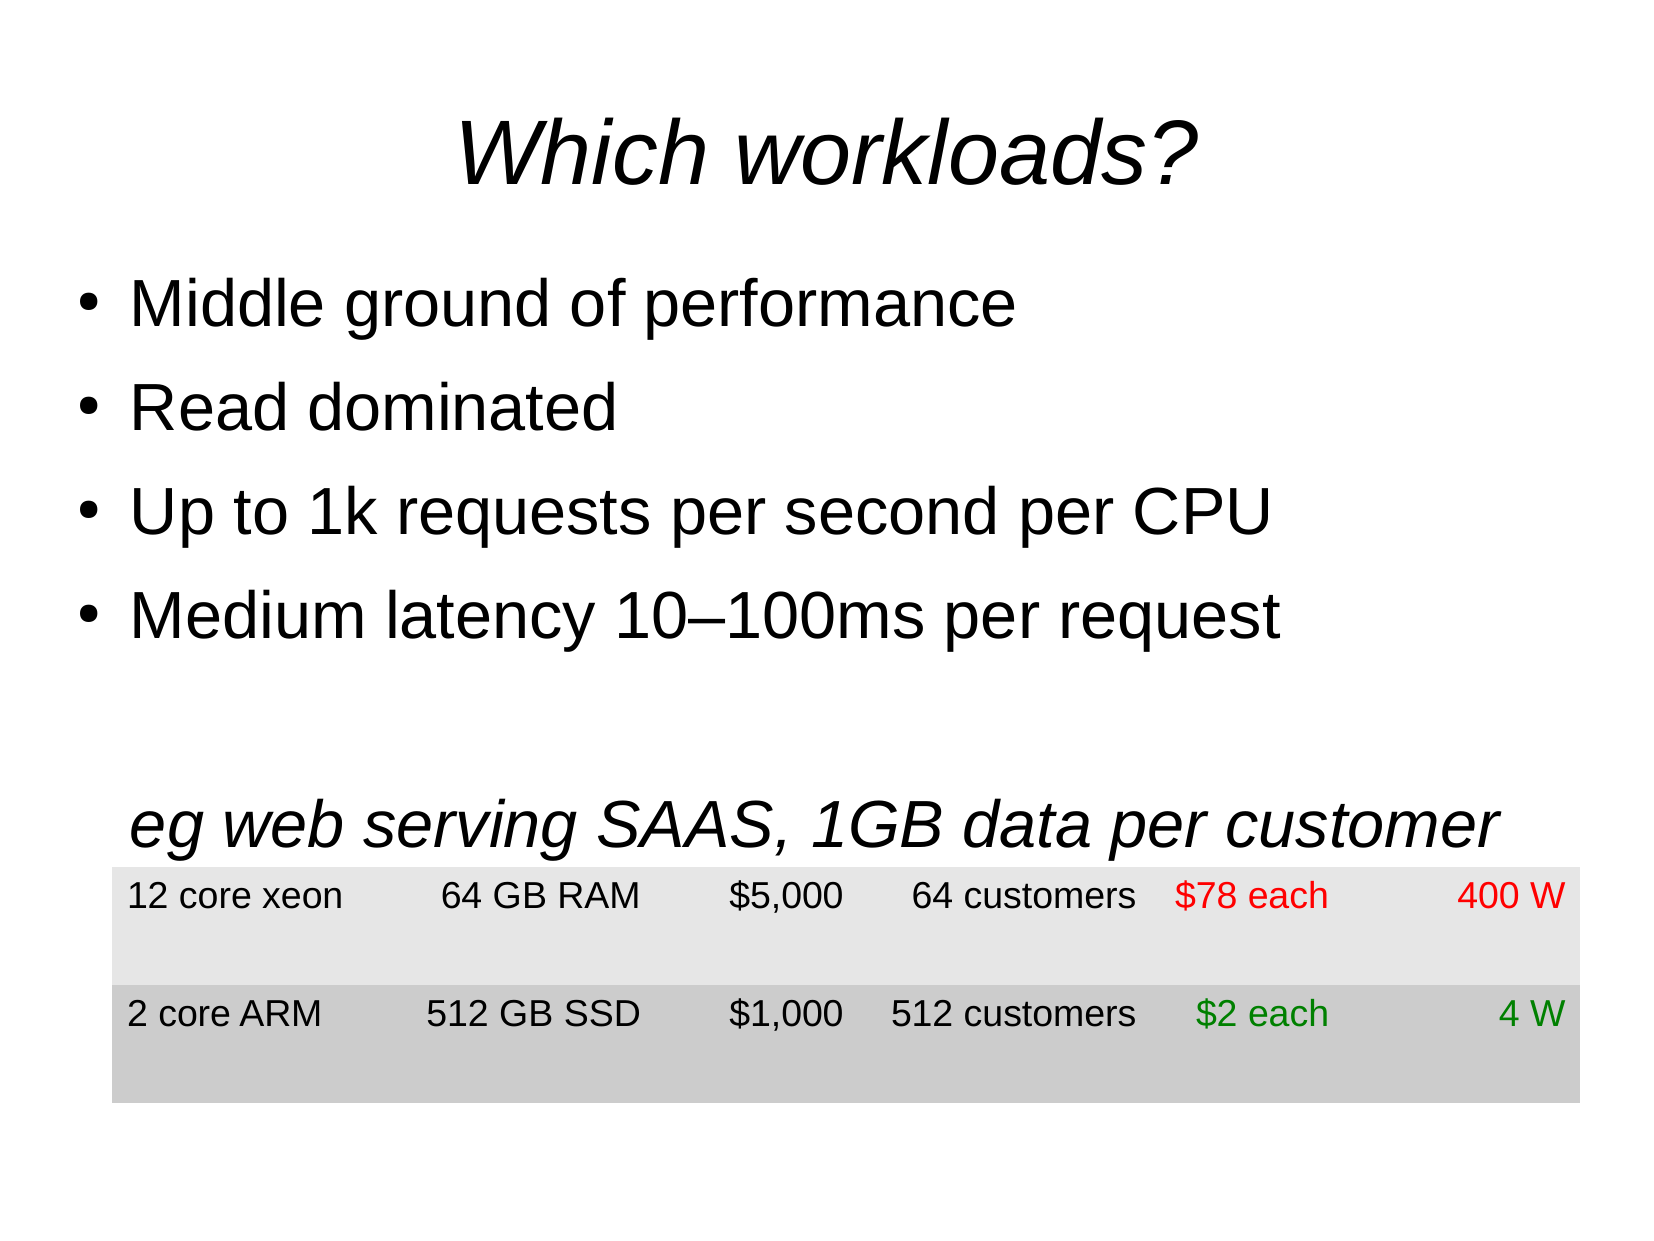

# Which workloads?
Middle ground of performance
Read dominated
Up to 1k requests per second per CPU
Medium latency 10–100ms per request
eg web serving SAAS, 1GB data per customer
| 12 core xeon | 64 GB RAM | $5,000 | 64 customers | $78 each | 400 W |
| --- | --- | --- | --- | --- | --- |
| 2 core ARM | 512 GB SSD | $1,000 | 512 customers | $2 each | 4 W |